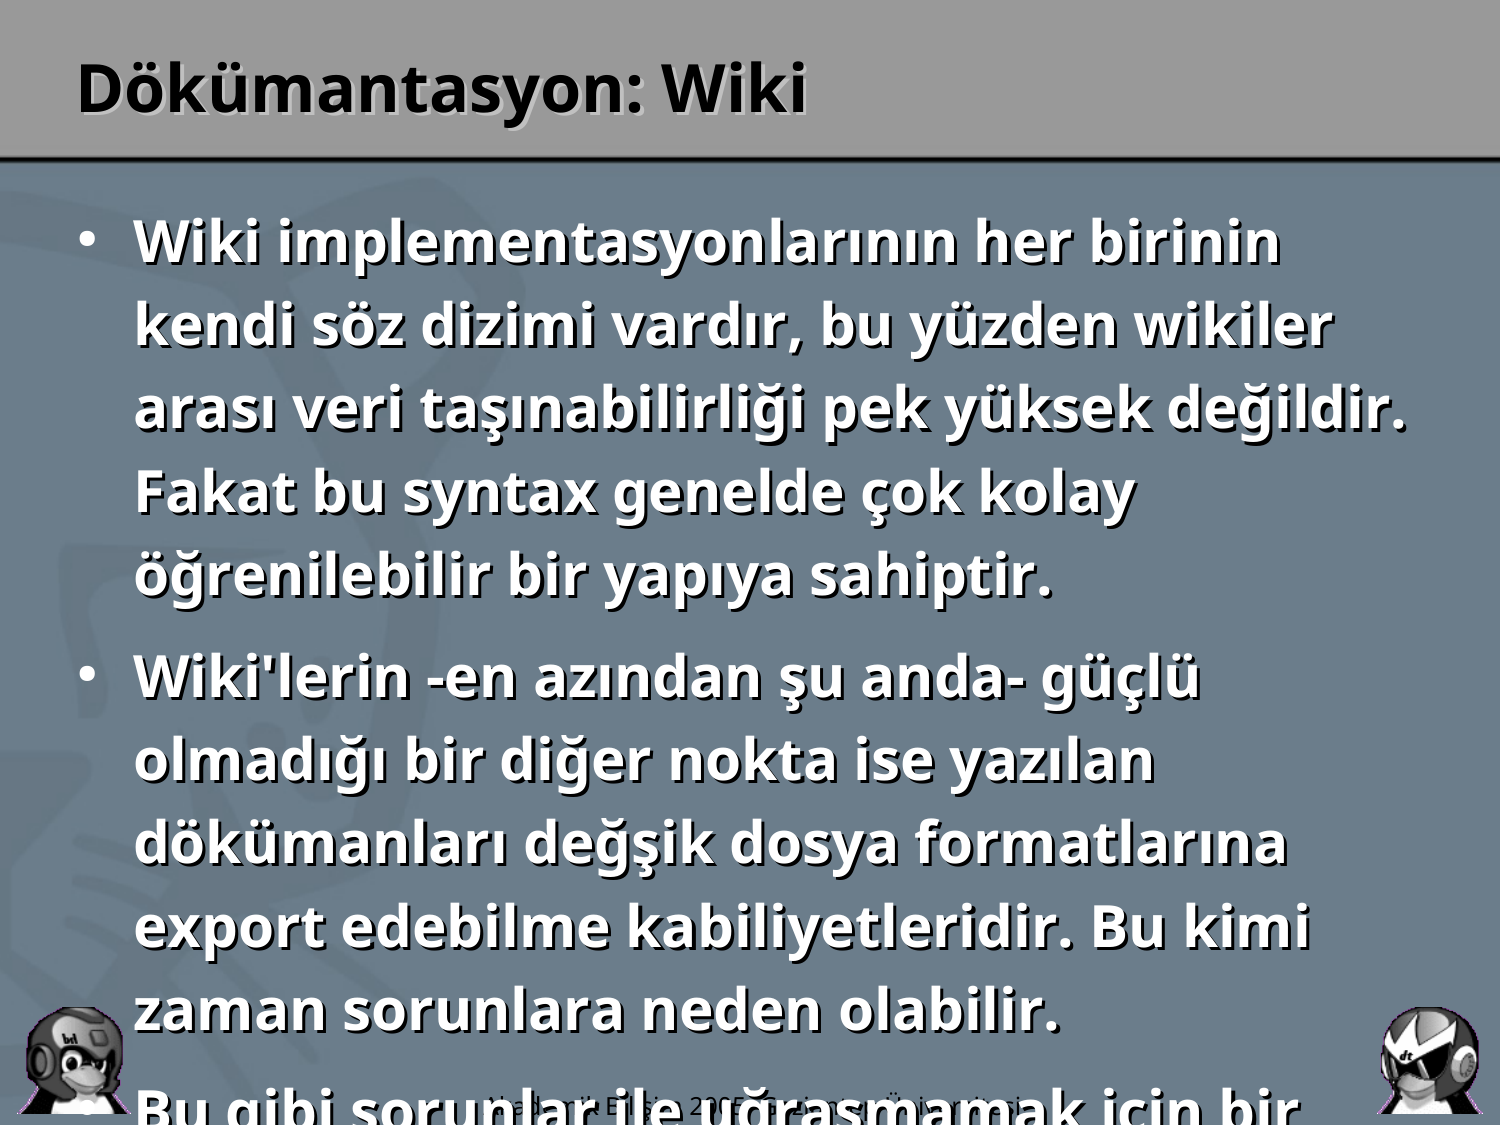

Dökümantasyon: Wiki
# Wiki implementasyonlarının her birinin kendi söz dizimi vardır, bu yüzden wikiler arası veri taşınabilirliği pek yüksek değildir. Fakat bu syntax genelde çok kolay öğrenilebilir bir yapıya sahiptir.
Wiki'lerin -en azından şu anda- güçlü olmadığı bir diğer nokta ise yazılan dökümanları değşik dosya formatlarına export edebilme kabiliyetleridir. Bu kimi zaman sorunlara neden olabilir.
Bu gibi sorunlar ile uğraşmamak için bir başka güçlü alternatif de...